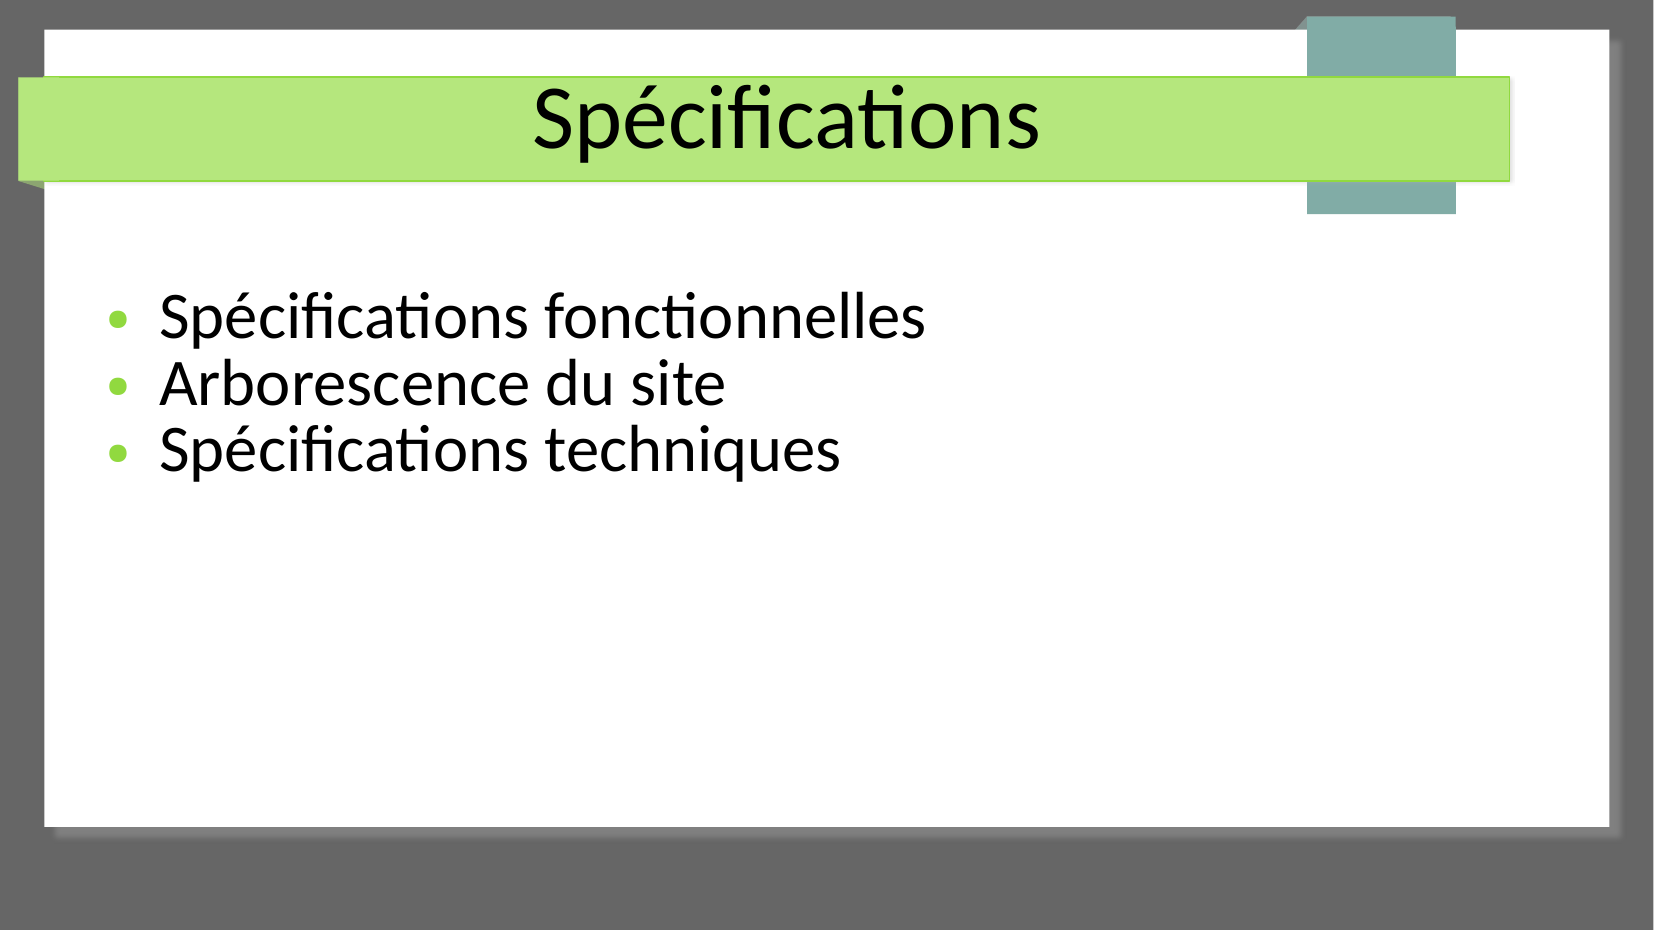

# Spécifications
Spécifications fonctionnelles
Arborescence du site
Spécifications techniques